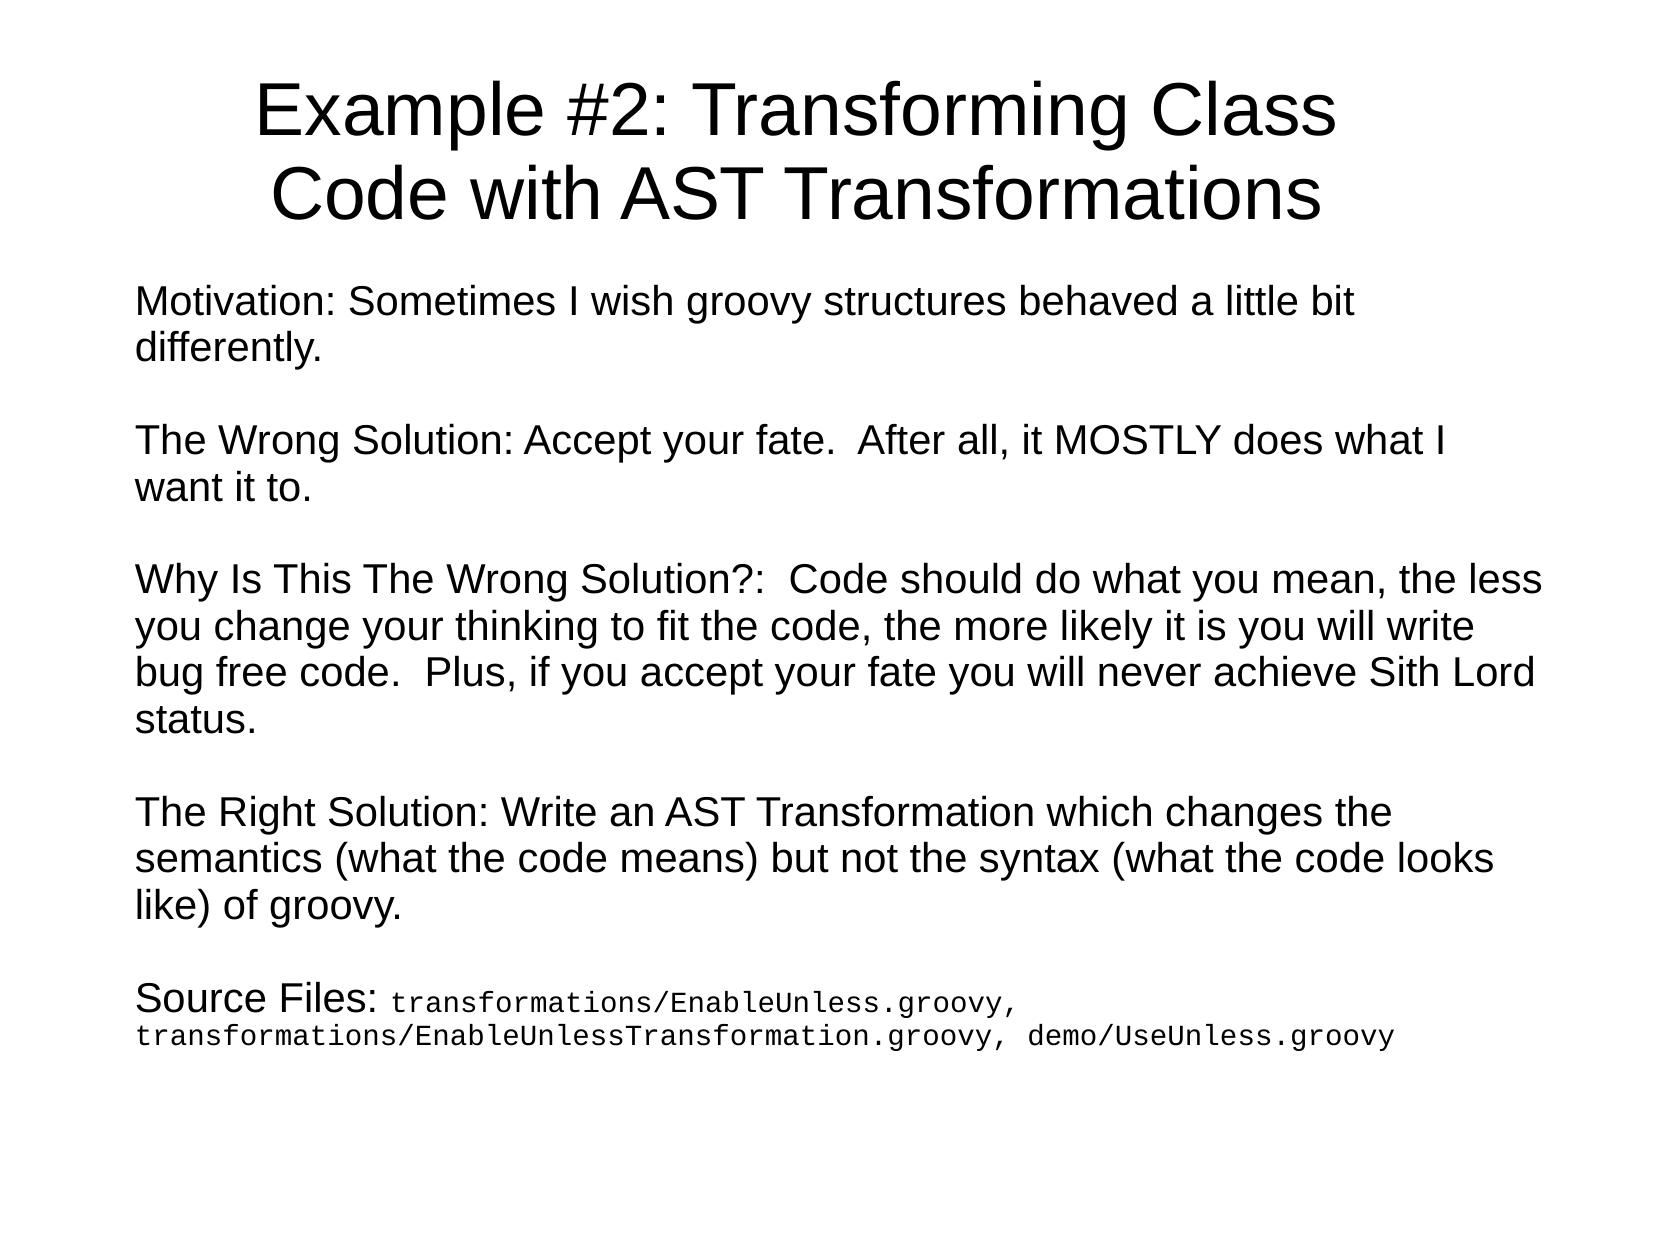

Example #2: Transforming Class Code with AST Transformations
Motivation: Sometimes I wish groovy structures behaved a little bit differently.
The Wrong Solution: Accept your fate. After all, it MOSTLY does what I want it to.
Why Is This The Wrong Solution?: Code should do what you mean, the less you change your thinking to fit the code, the more likely it is you will write bug free code. Plus, if you accept your fate you will never achieve Sith Lord status.
The Right Solution: Write an AST Transformation which changes the semantics (what the code means) but not the syntax (what the code looks like) of groovy.
Source Files: transformations/EnableUnless.groovy, transformations/EnableUnlessTransformation.groovy, demo/UseUnless.groovy